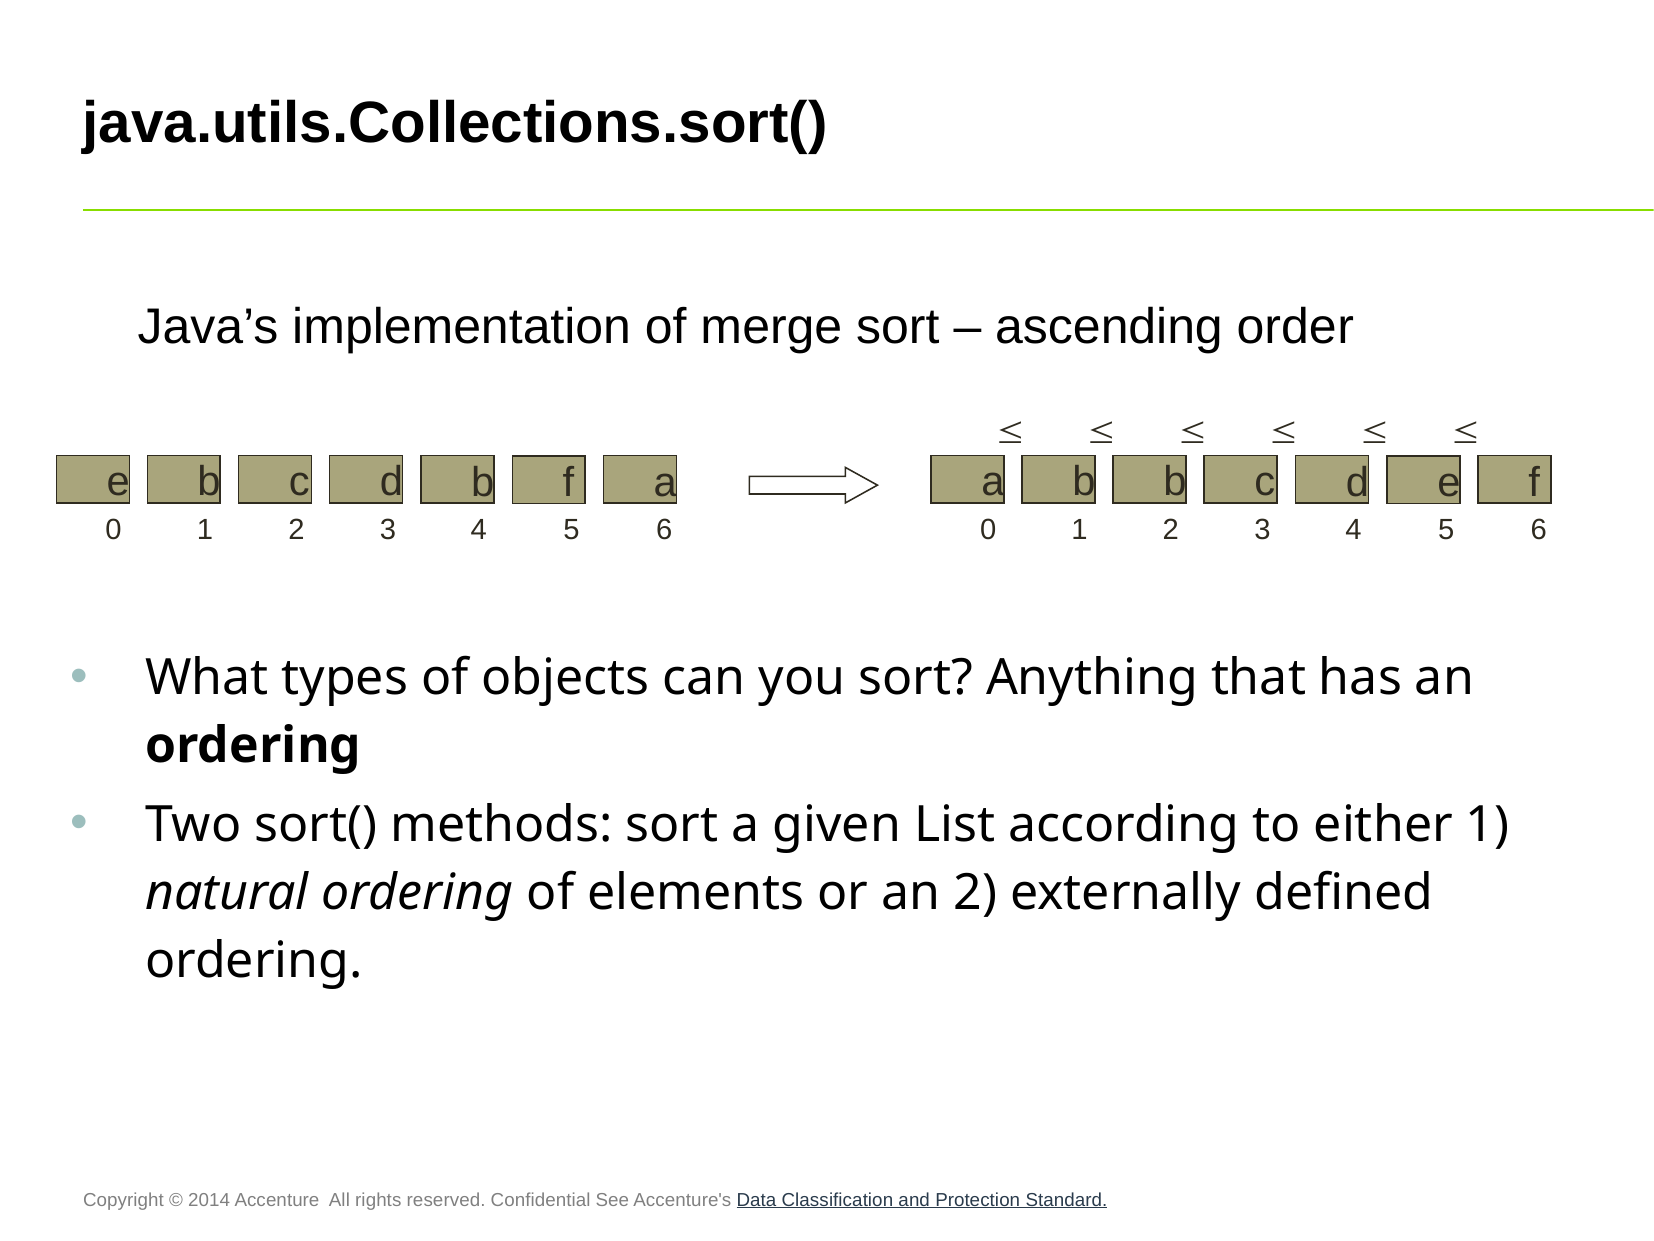

# java.utils.Collections.sort()
Java’s implementation of merge sort – ascending order
What types of objects can you sort? Anything that has an ordering
Two sort() methods: sort a given List according to either 1) natural ordering of elements or an 2) externally defined ordering.






e
b
c
d
a
b
b
c
b
a
d
f
f
e
0
1
2
3
4
5
6
0
1
2
3
4
5
6